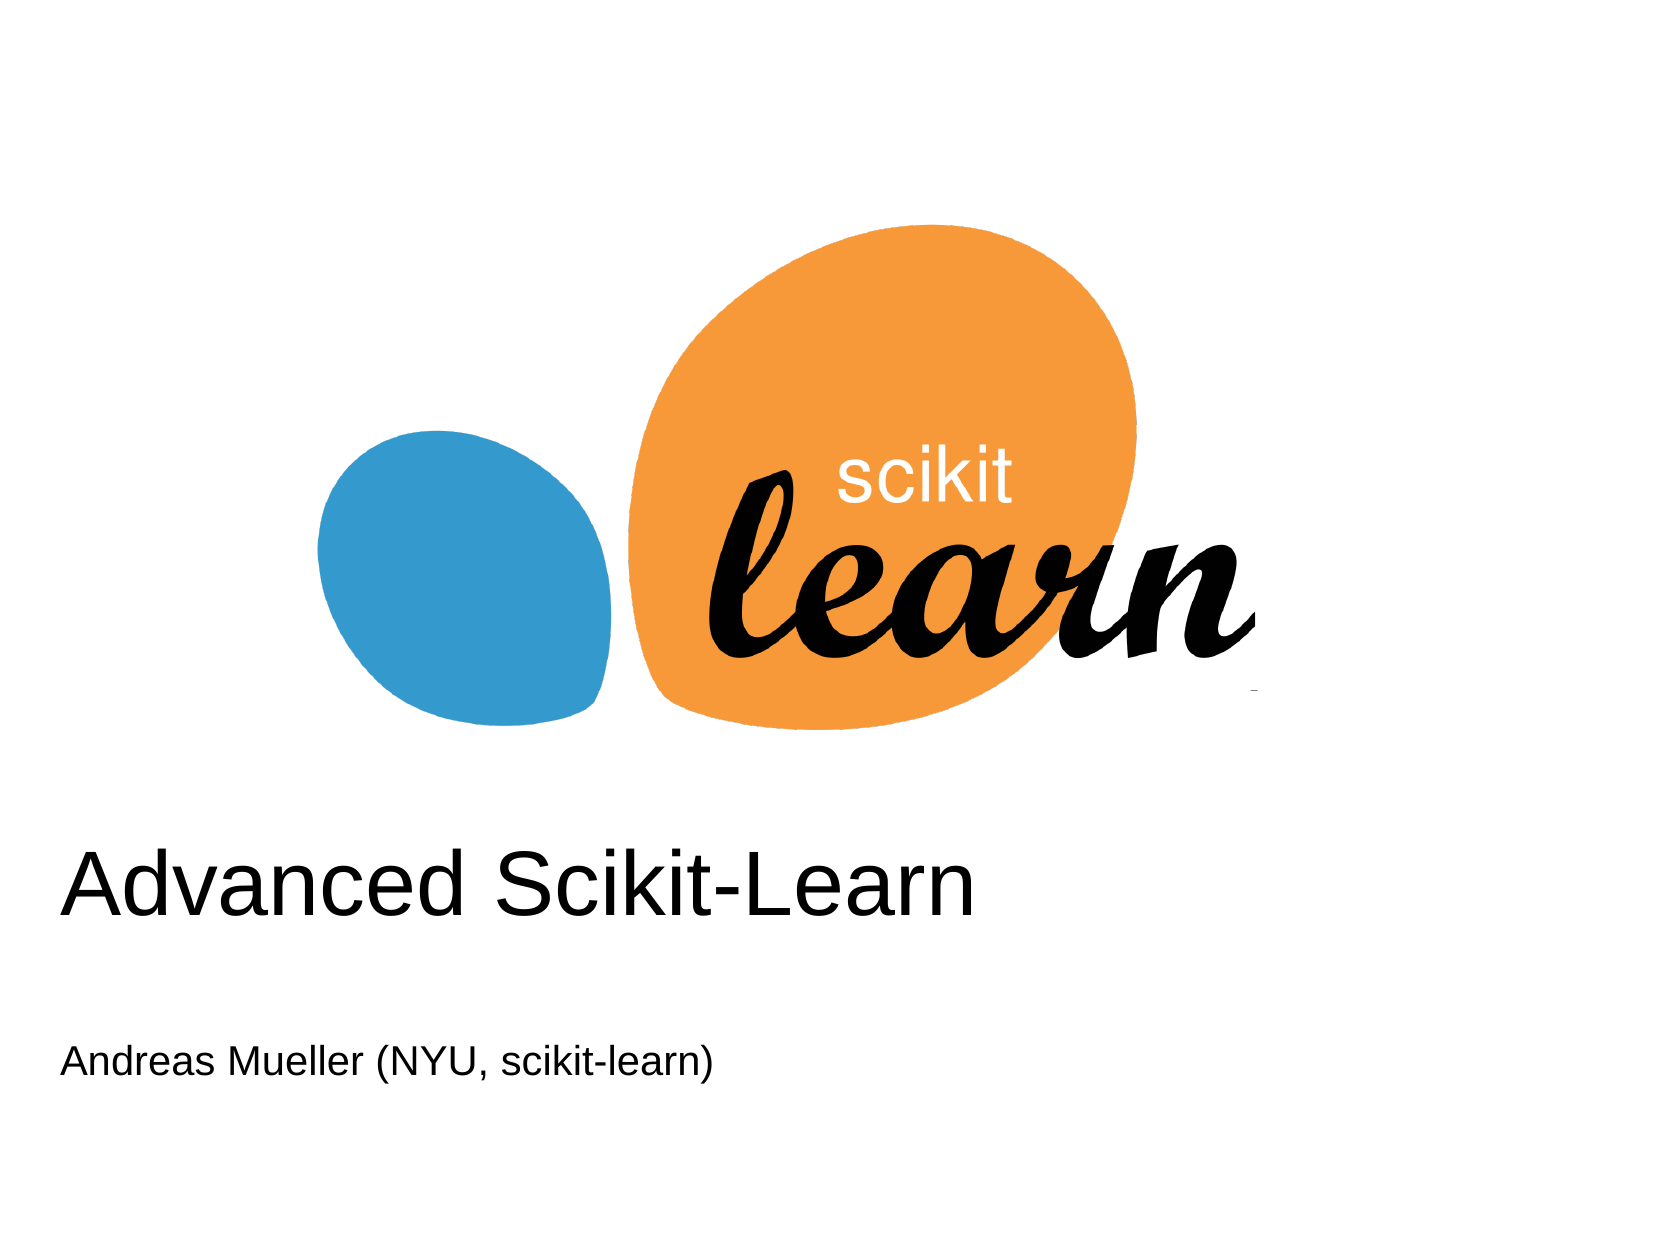

# Advanced Scikit-Learn Andreas Mueller (NYU, scikit-learn)